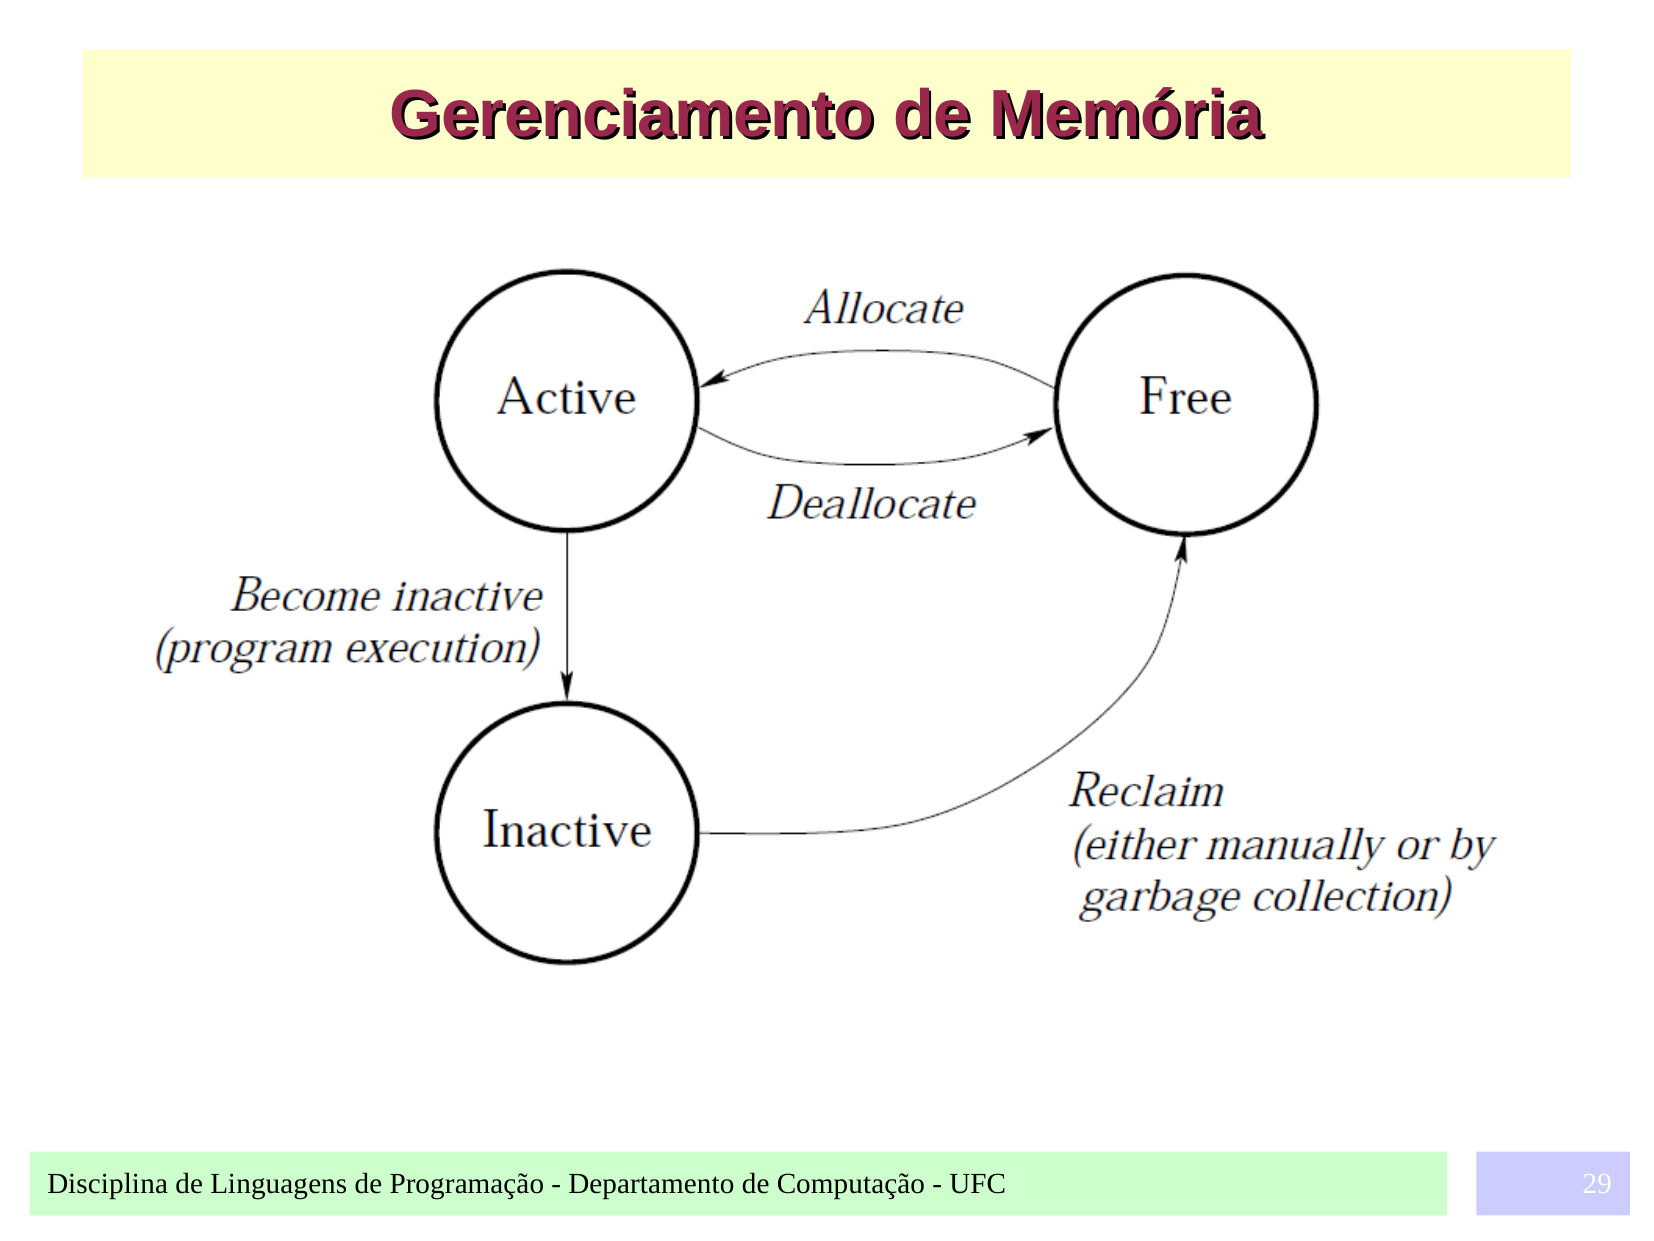

# Gerenciamento de Memória
Disciplina de Linguagens de Programação - Departamento de Computação - UFC
29